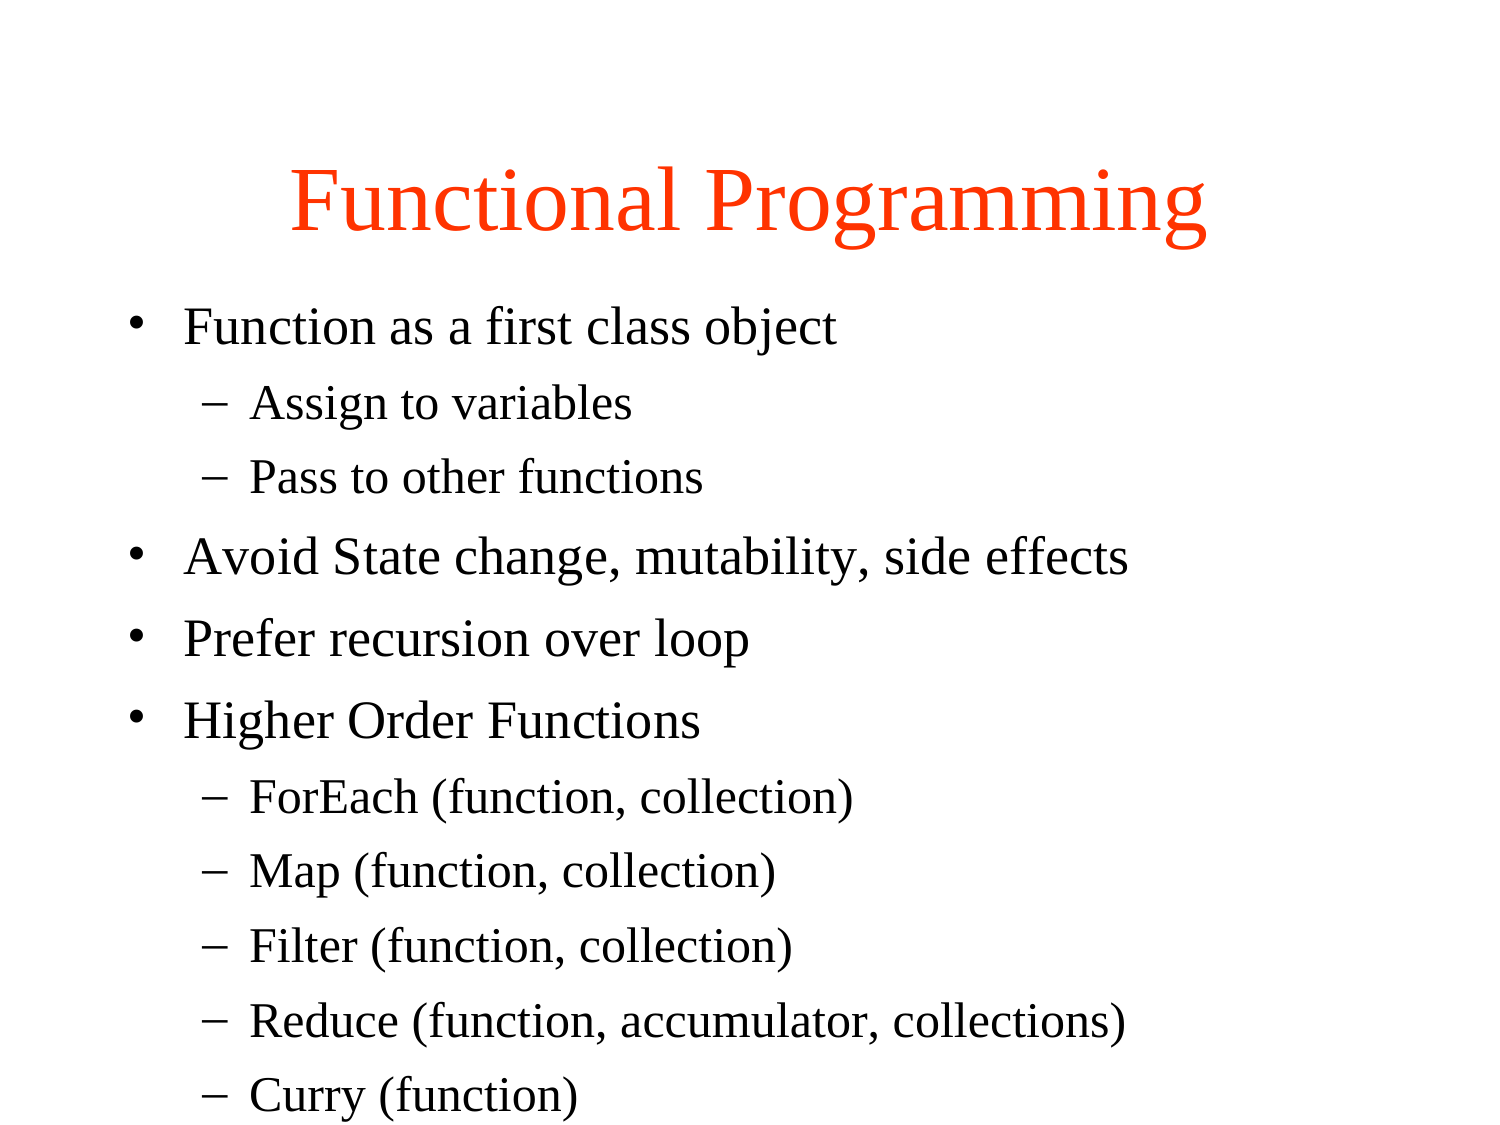

# Functional Programming
Function as a first class object
Assign to variables
Pass to other functions
Avoid State change, mutability, side effects
Prefer recursion over loop
Higher Order Functions
ForEach (function, collection)
Map (function, collection)
Filter (function, collection)
Reduce (function, accumulator, collections)
Curry (function)